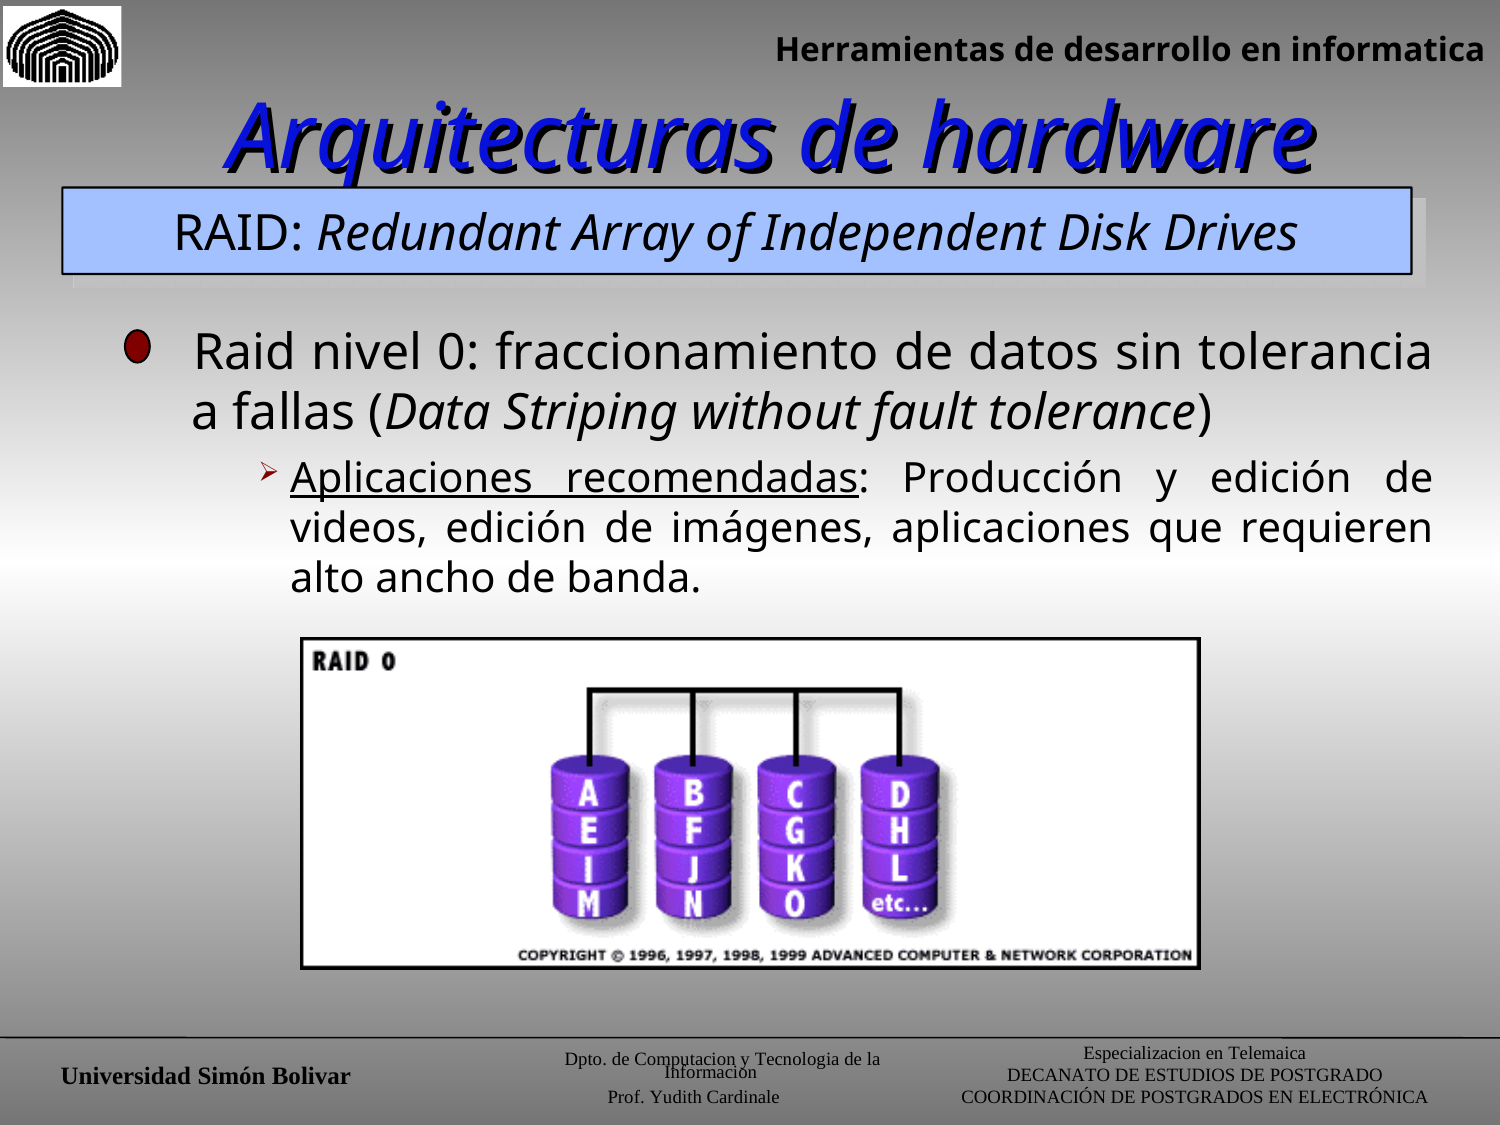

Arquitecturas de hardware
RAID: Redundant Array of Independent Disk Drives
 Raid nivel 0: fraccionamiento de datos sin tolerancia a fallas (Data Striping without fault tolerance)
Aplicaciones recomendadas: Producción y edición de videos, edición de imágenes, aplicaciones que requieren alto ancho de banda.